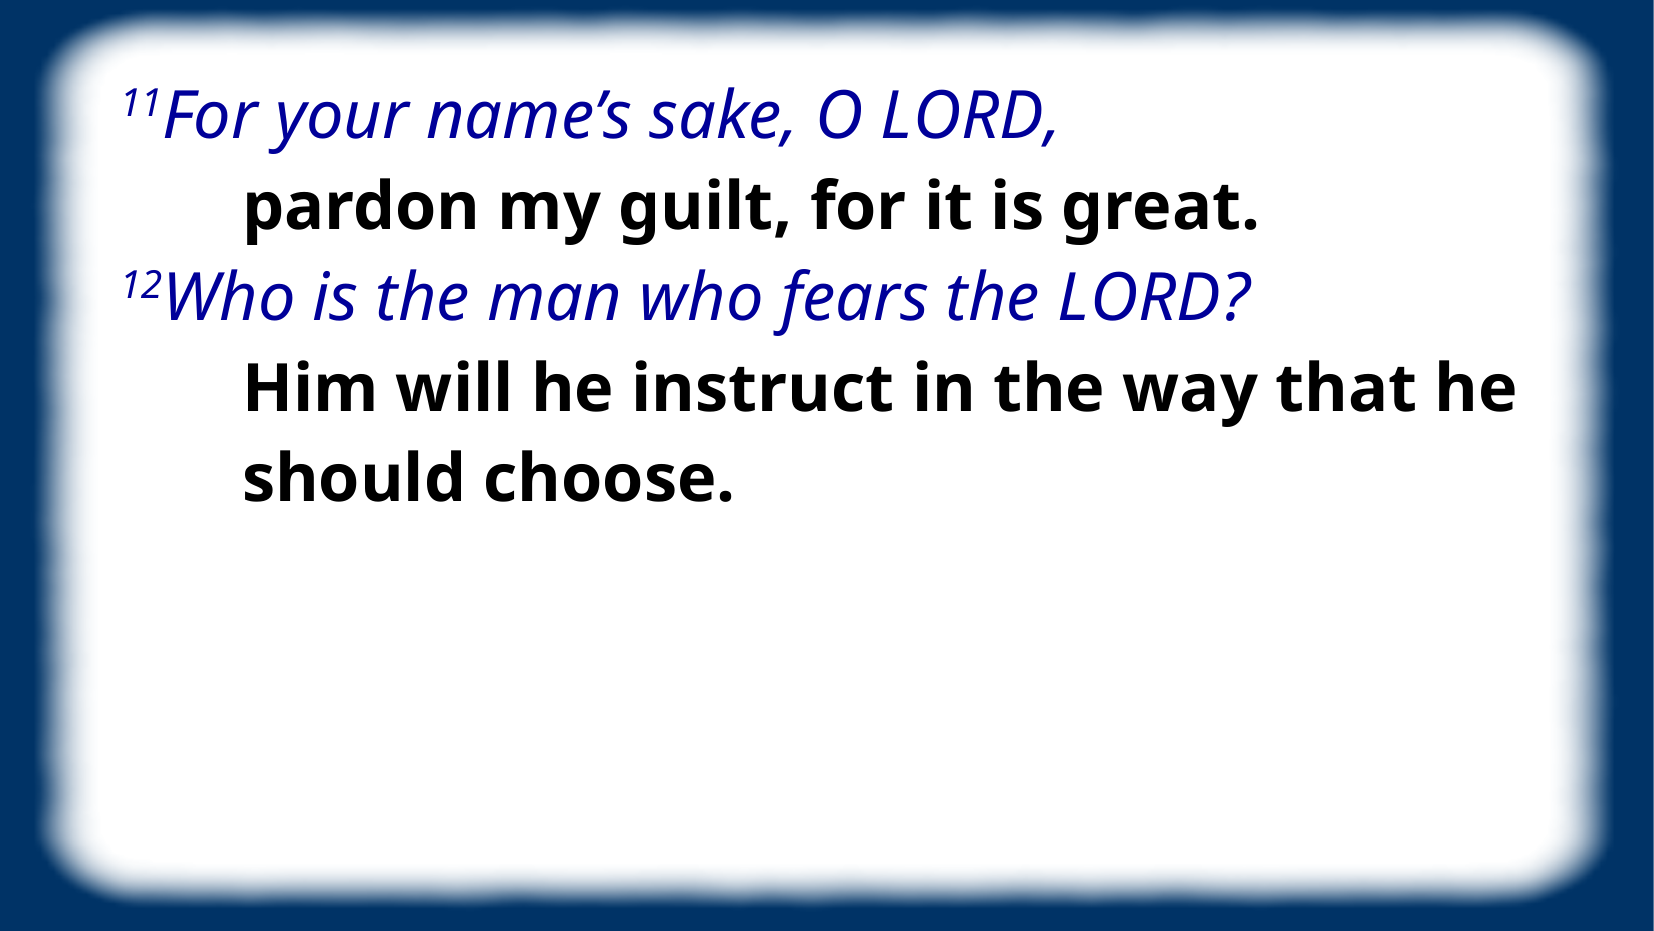

11For your name’s sake, O LORD,
 pardon my guilt, for it is great.
12Who is the man who fears the LORD?
 Him will he instruct in the way that he
 should choose.